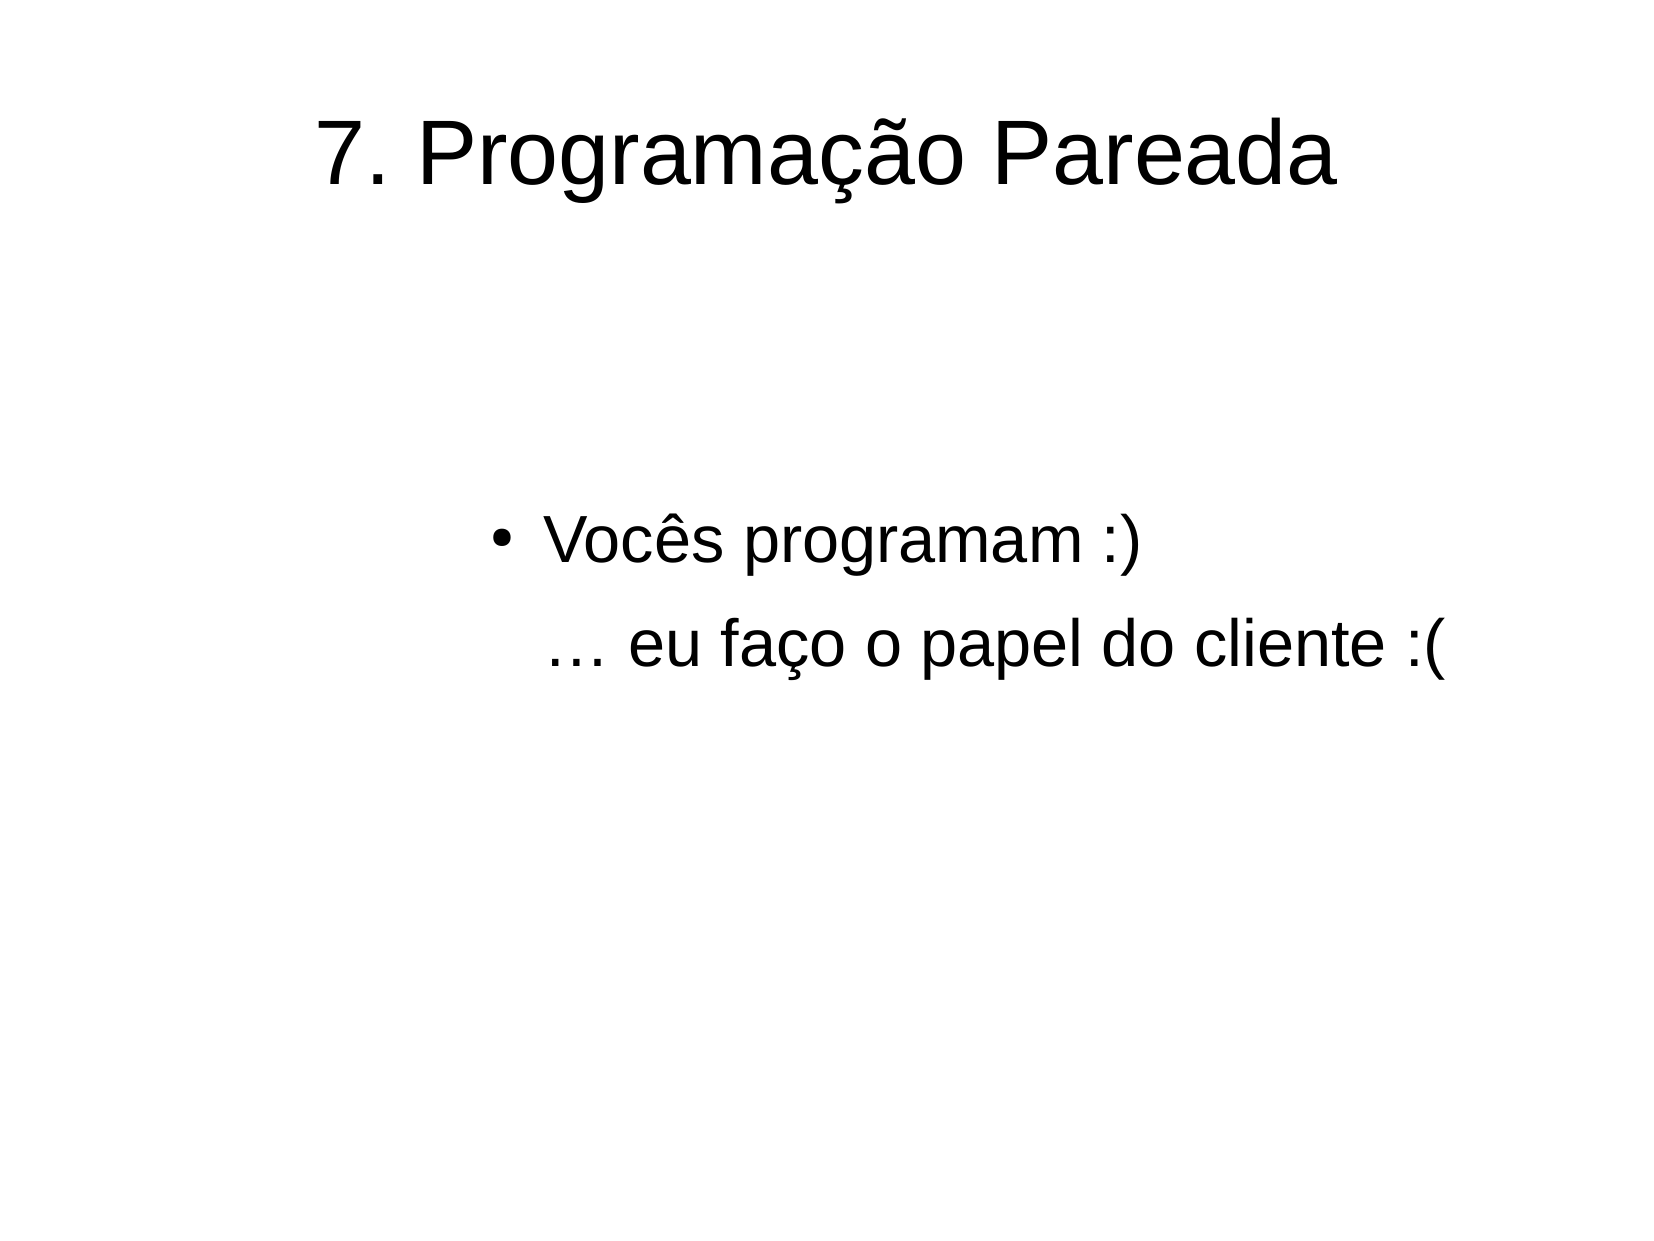

# 7. Programação Pareada
Vocês programam :)
… eu faço o papel do cliente :(